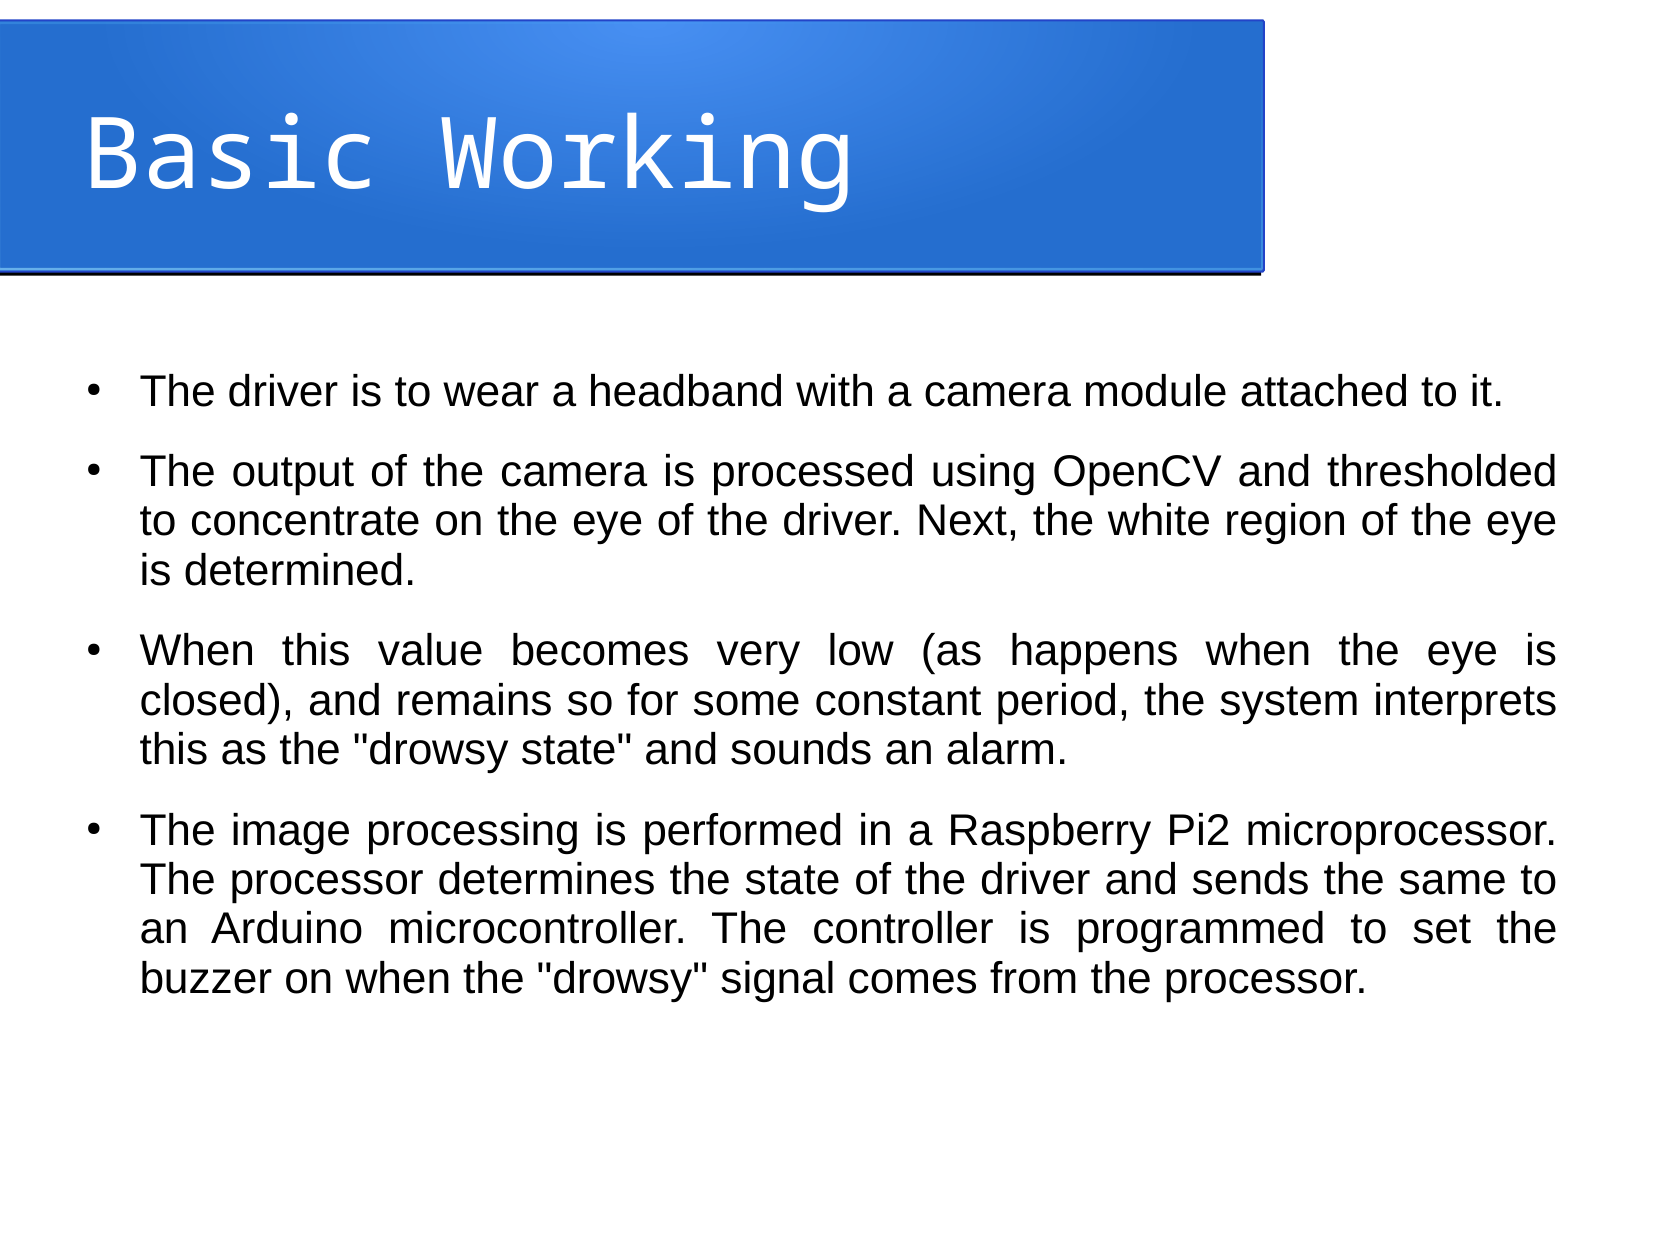

# Basic Working
The driver is to wear a headband with a camera module attached to it.
The output of the camera is processed using OpenCV and thresholded to concentrate on the eye of the driver. Next, the white region of the eye is determined.
When this value becomes very low (as happens when the eye is closed), and remains so for some constant period, the system interprets this as the "drowsy state" and sounds an alarm.
The image processing is performed in a Raspberry Pi2 microprocessor. The processor determines the state of the driver and sends the same to an Arduino microcontroller. The controller is programmed to set the buzzer on when the "drowsy" signal comes from the processor.